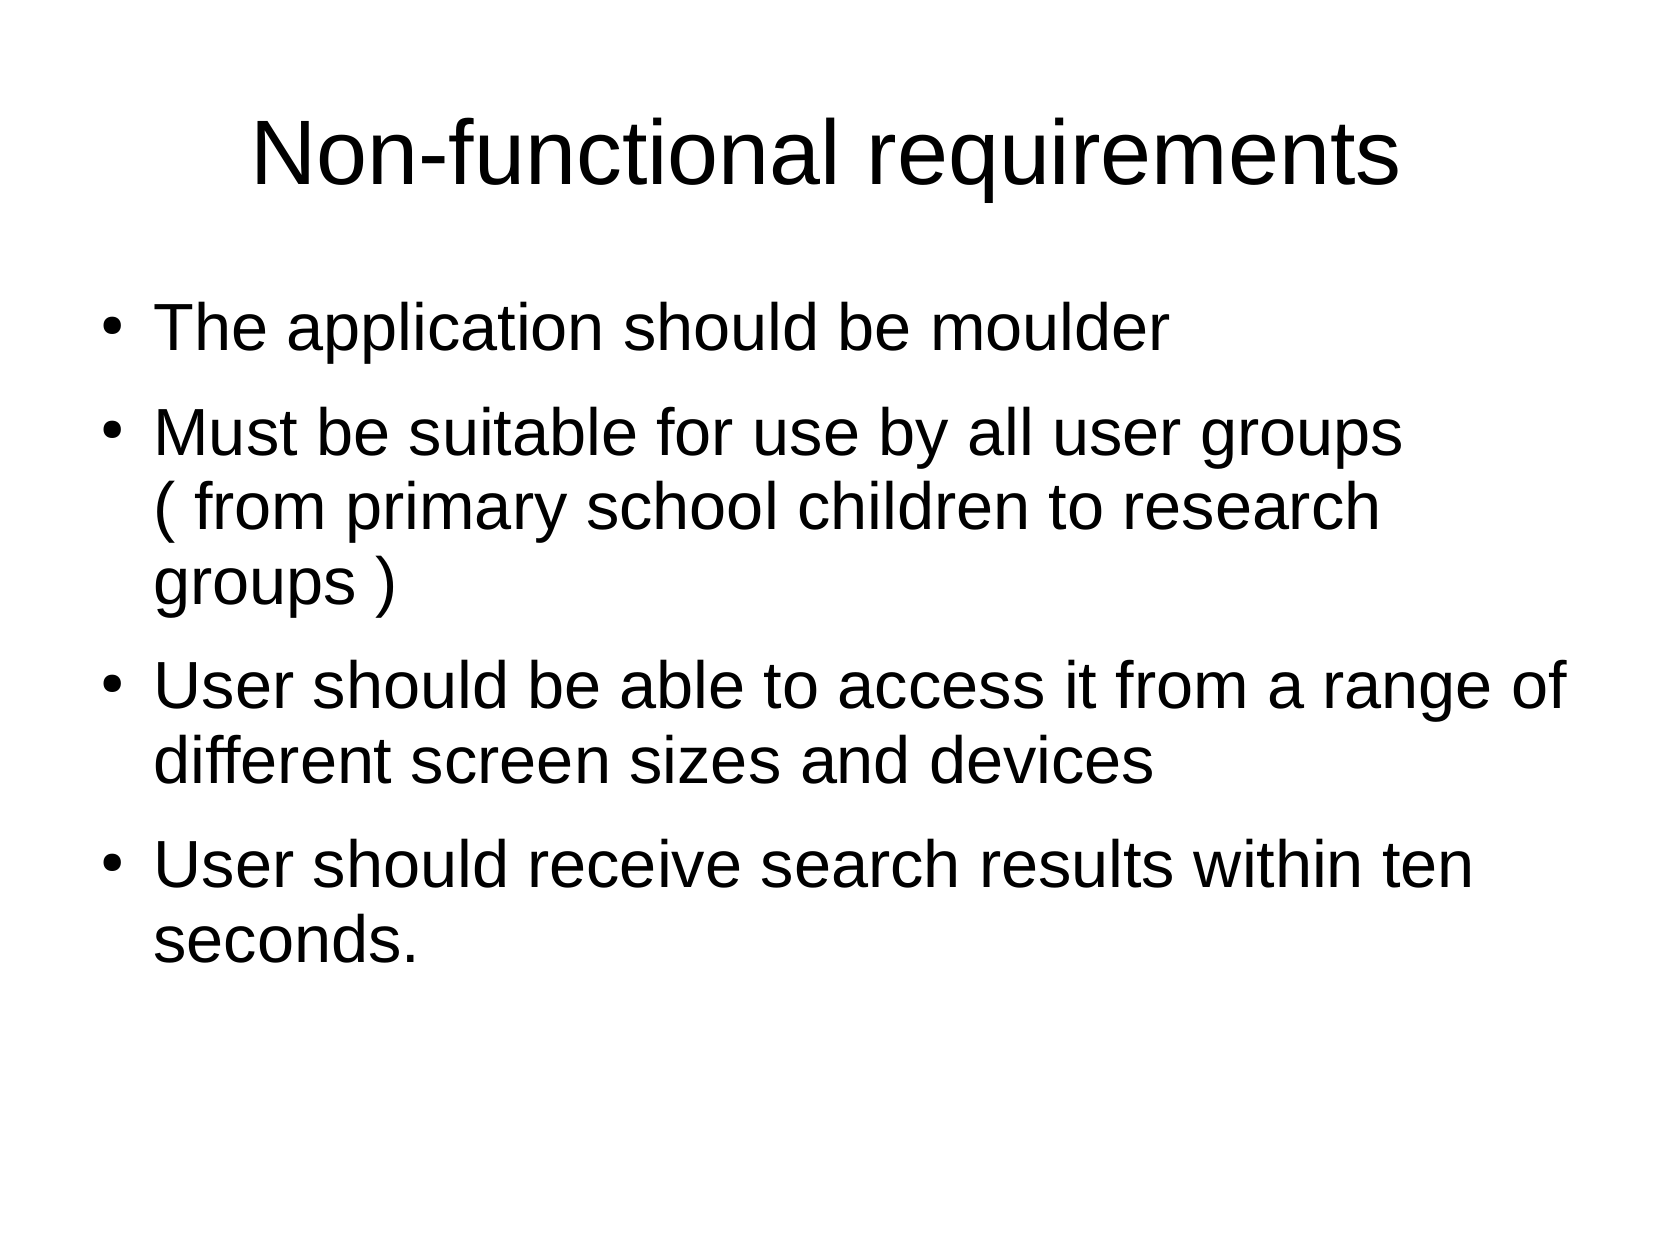

# Non-functional requirements
The application should be moulder
Must be suitable for use by all user groups ( from primary school children to research groups )
User should be able to access it from a range of different screen sizes and devices
User should receive search results within ten seconds.